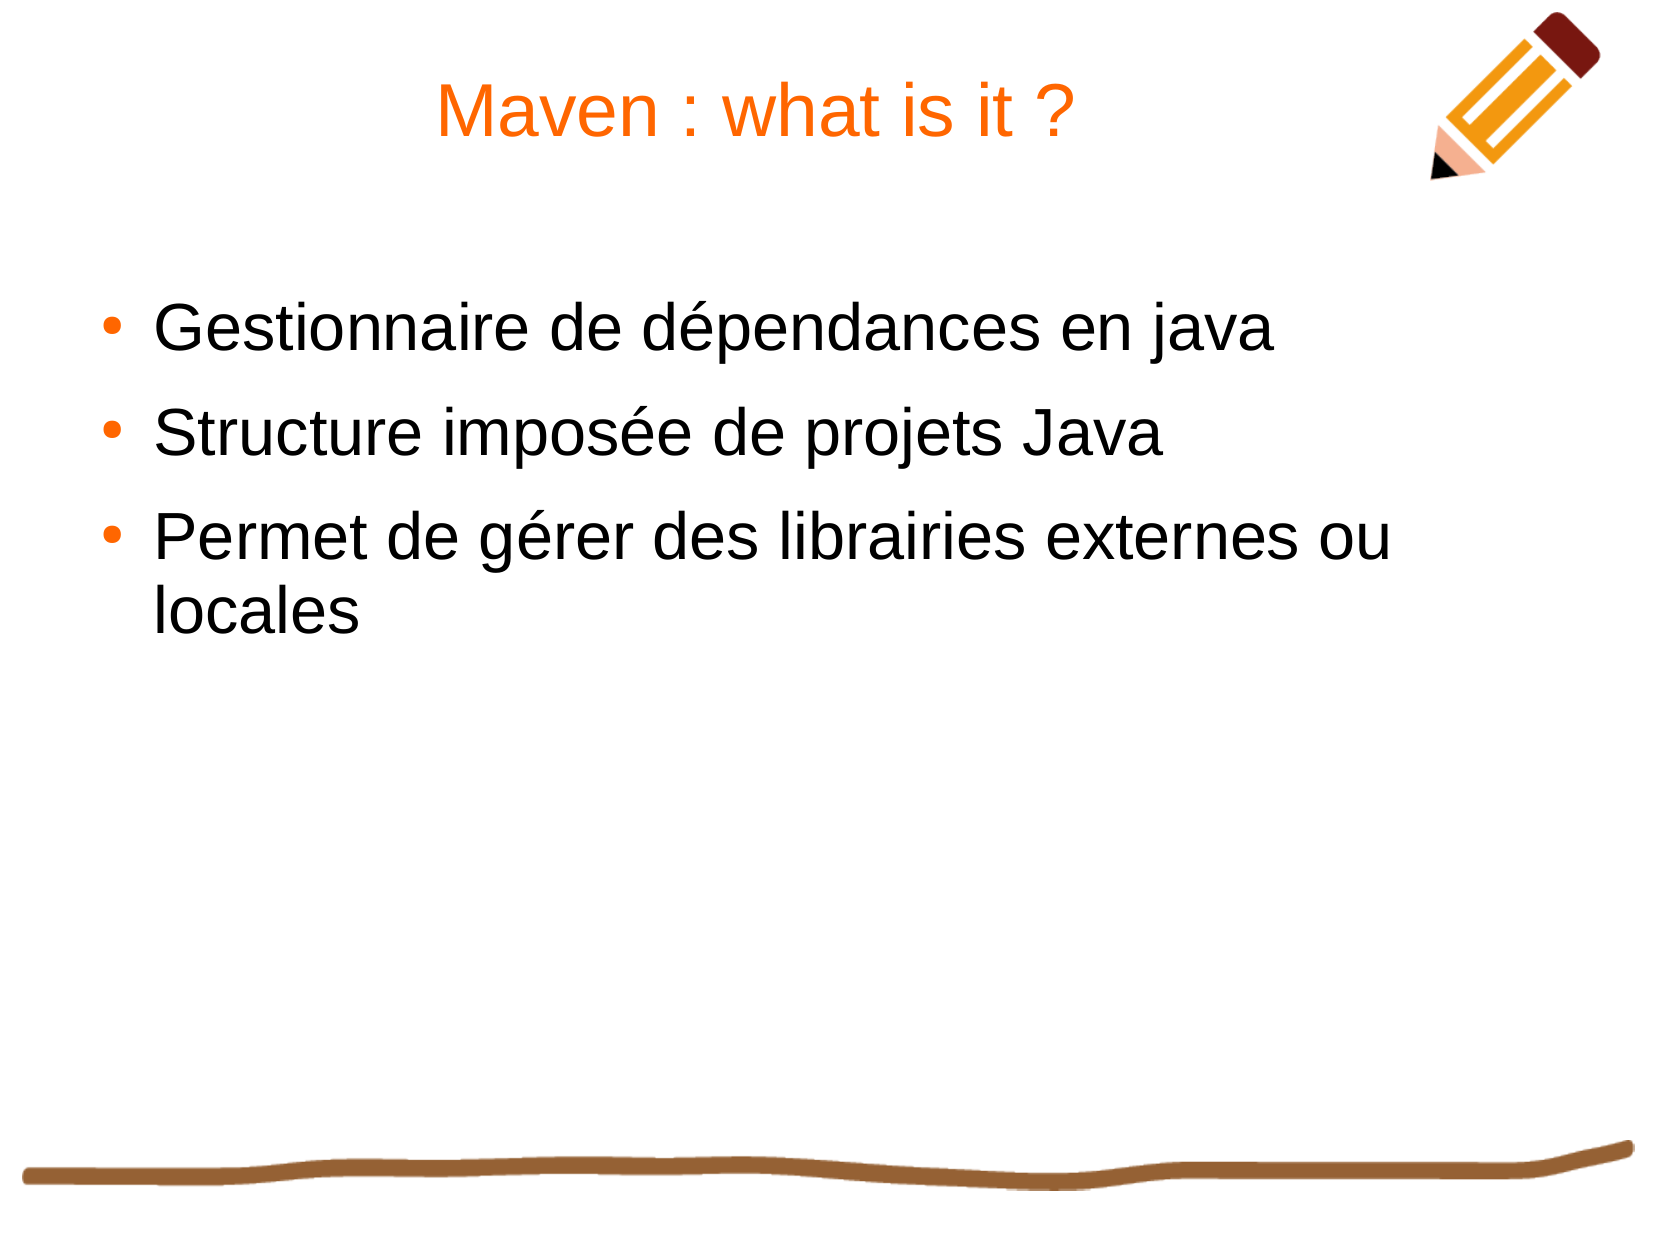

# Maven : what is it ?
Gestionnaire de dépendances en java
Structure imposée de projets Java
Permet de gérer des librairies externes ou locales